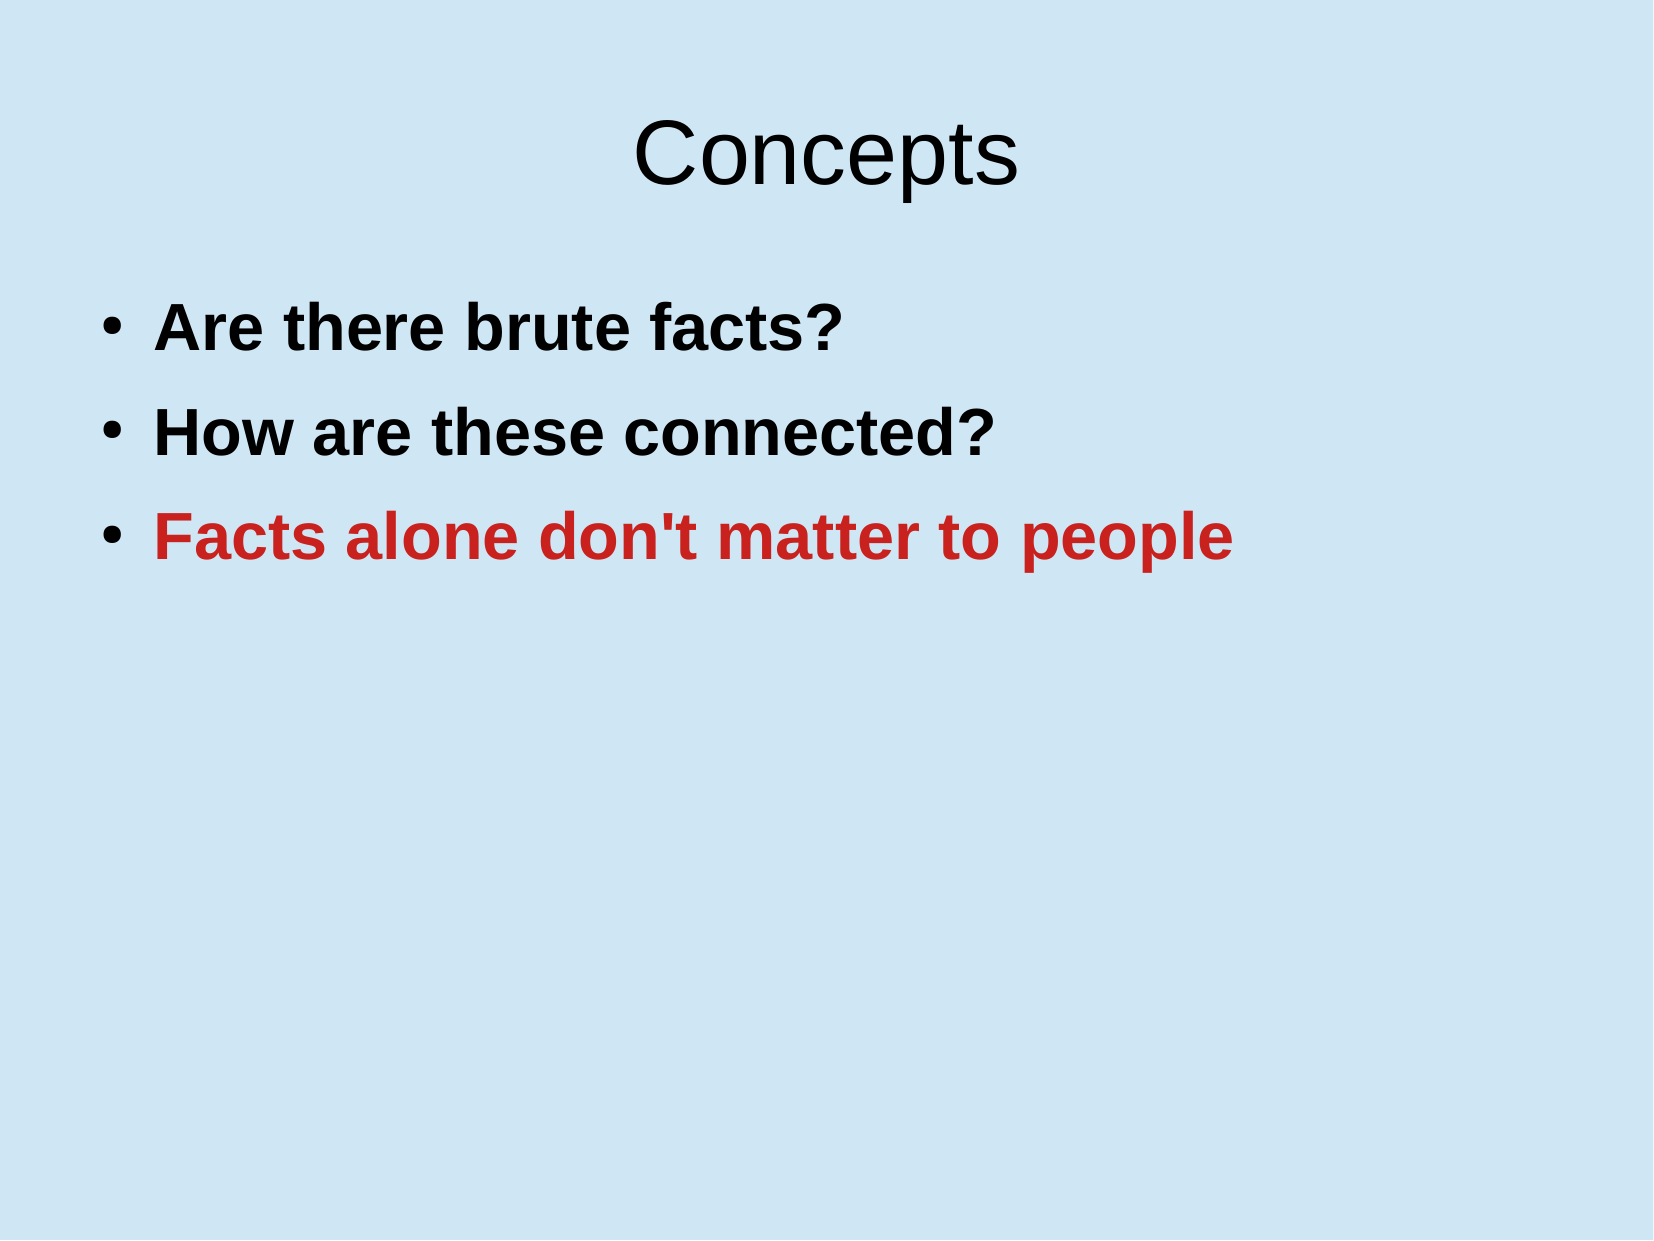

# Concepts
Are there brute facts?
How are these connected?
Facts alone don't matter to people